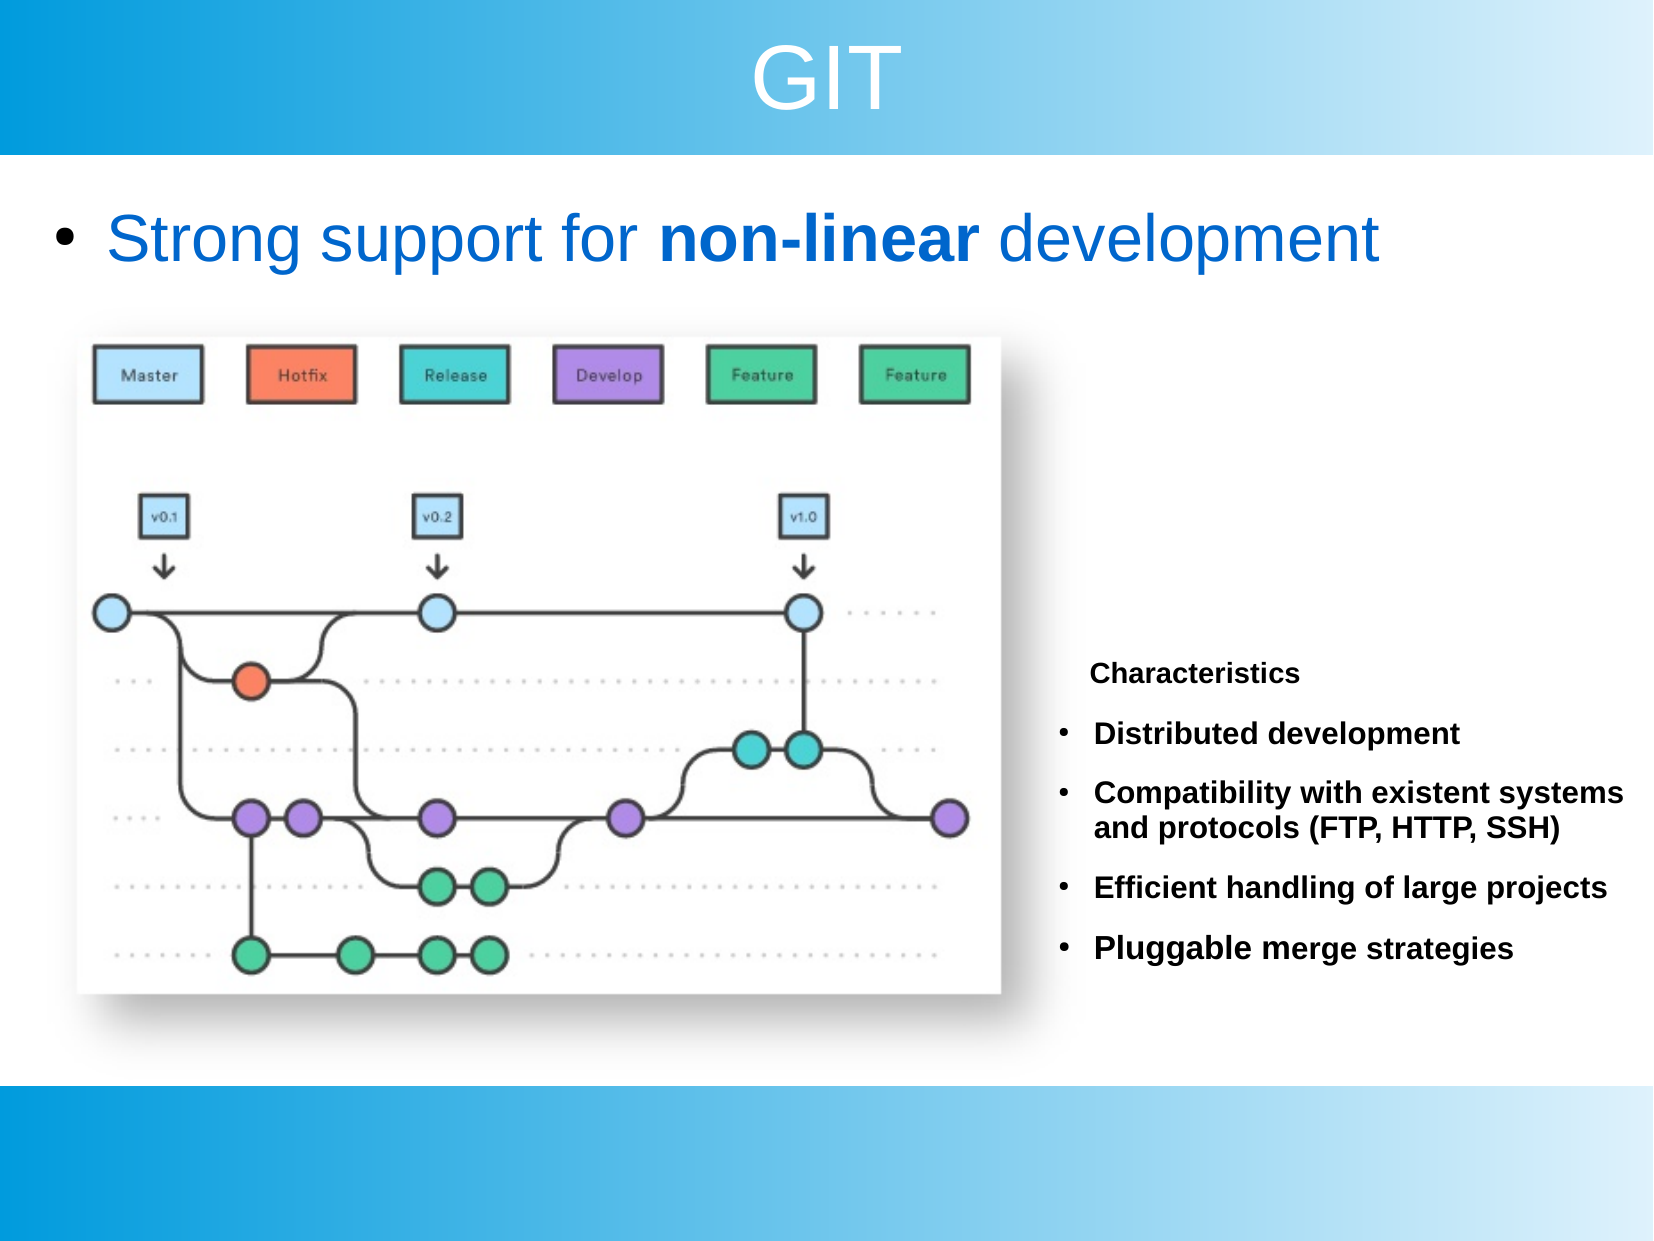

# GIT
Strong support for non-linear development
Characteristics
Distributed development
Compatibility with existent systems and protocols (FTP, HTTP, SSH)
Efficient handling of large projects
Pluggable merge strategies